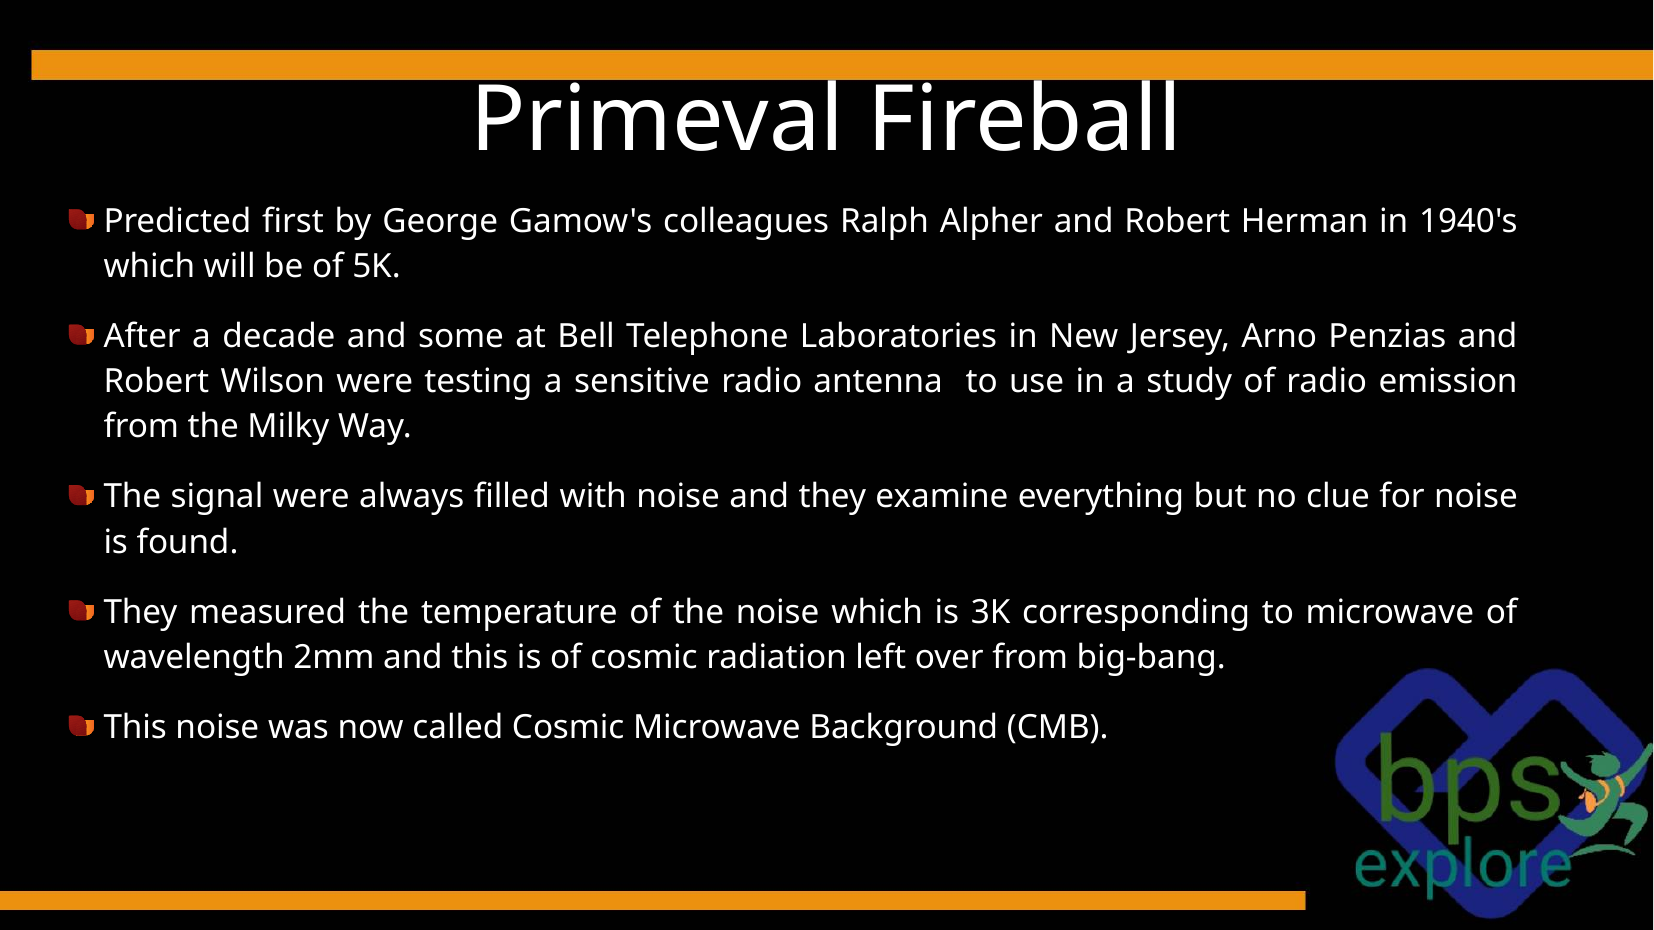

# Primeval Fireball
Predicted first by George Gamow's colleagues Ralph Alpher and Robert Herman in 1940's which will be of 5K.
After a decade and some at Bell Telephone Laboratories in New Jersey, Arno Penzias and Robert Wilson were testing a sensitive radio antenna to use in a study of radio emission from the Milky Way.
The signal were always filled with noise and they examine everything but no clue for noise is found.
They measured the temperature of the noise which is 3K corresponding to microwave of wavelength 2mm and this is of cosmic radiation left over from big-bang.
This noise was now called Cosmic Microwave Background (CMB).